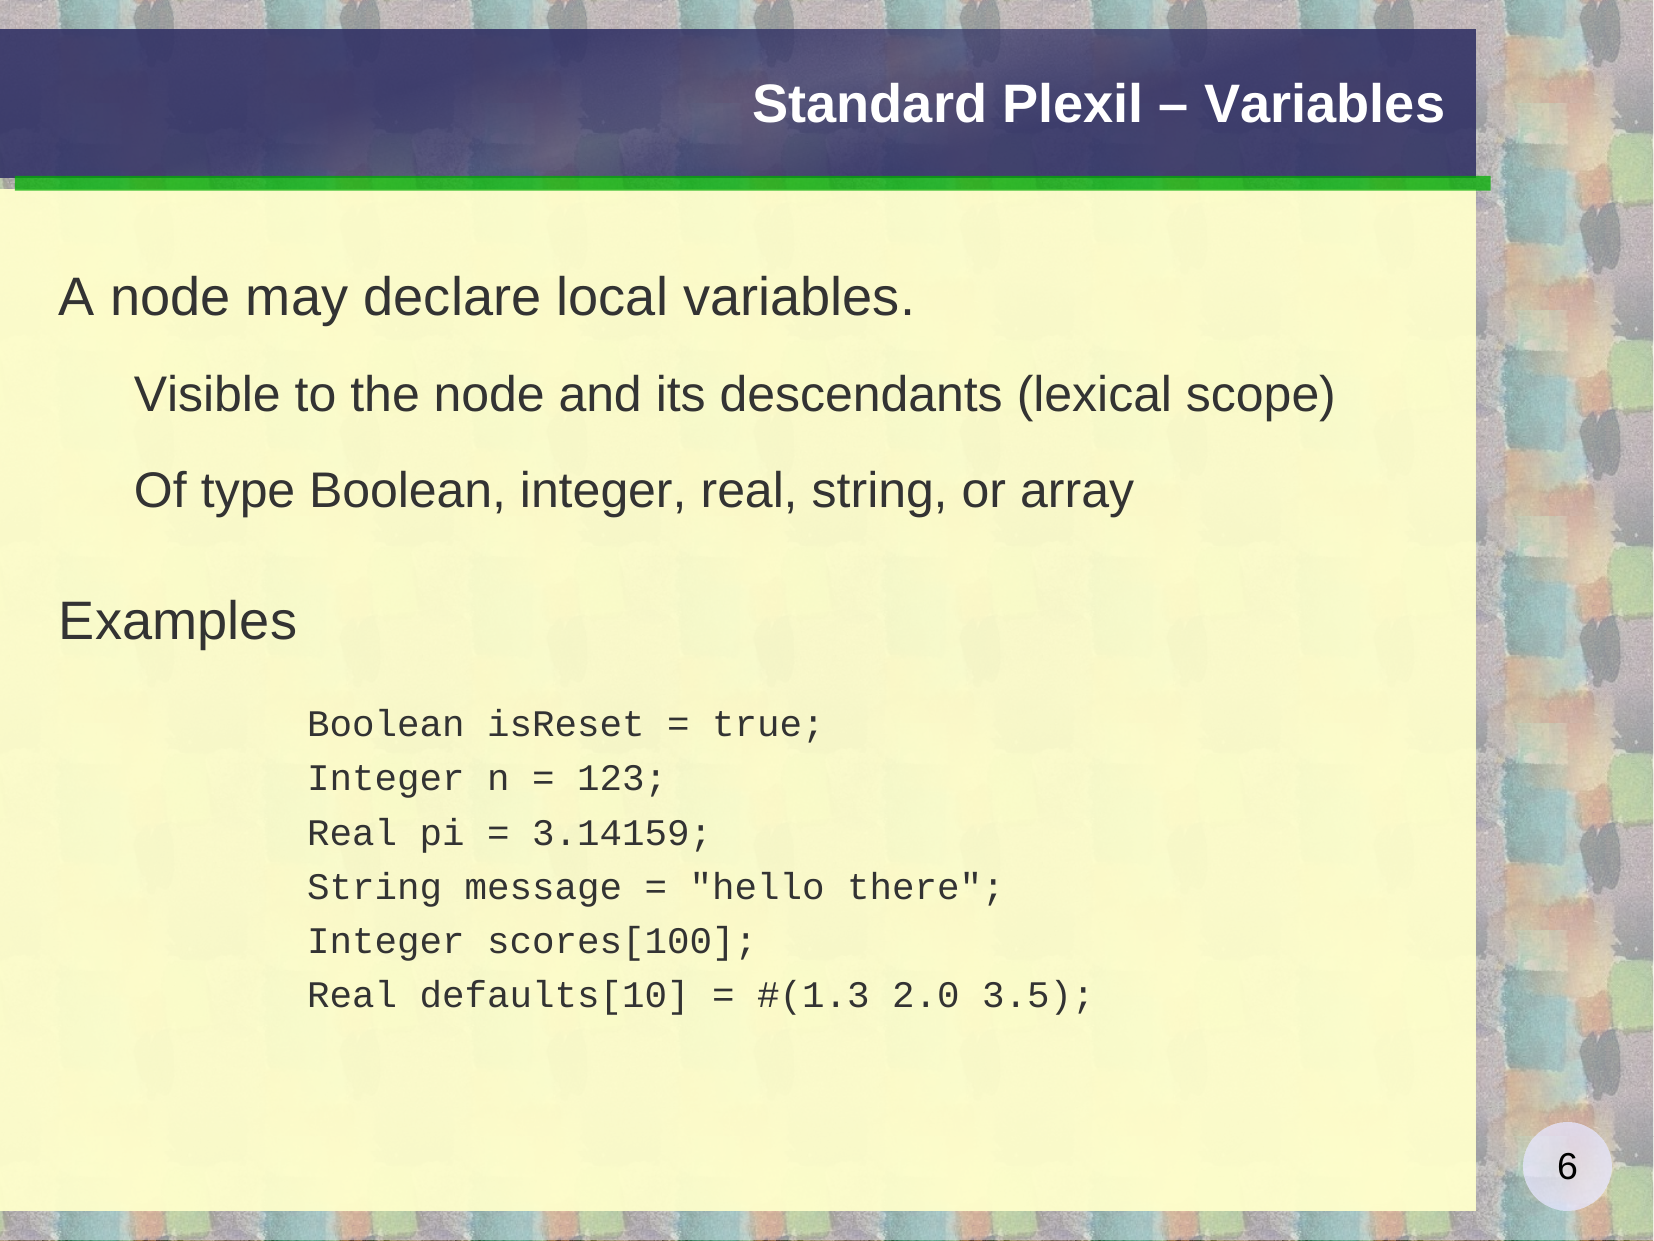

# Standard Plexil – Variables
A node may declare local variables.
Visible to the node and its descendants (lexical scope)
Of type Boolean, integer, real, string, or array
Examples
Boolean isReset = true;
Integer n = 123;
Real pi = 3.14159;
String message = "hello there";
Integer scores[100];
Real defaults[10] = #(1.3 2.0 3.5);